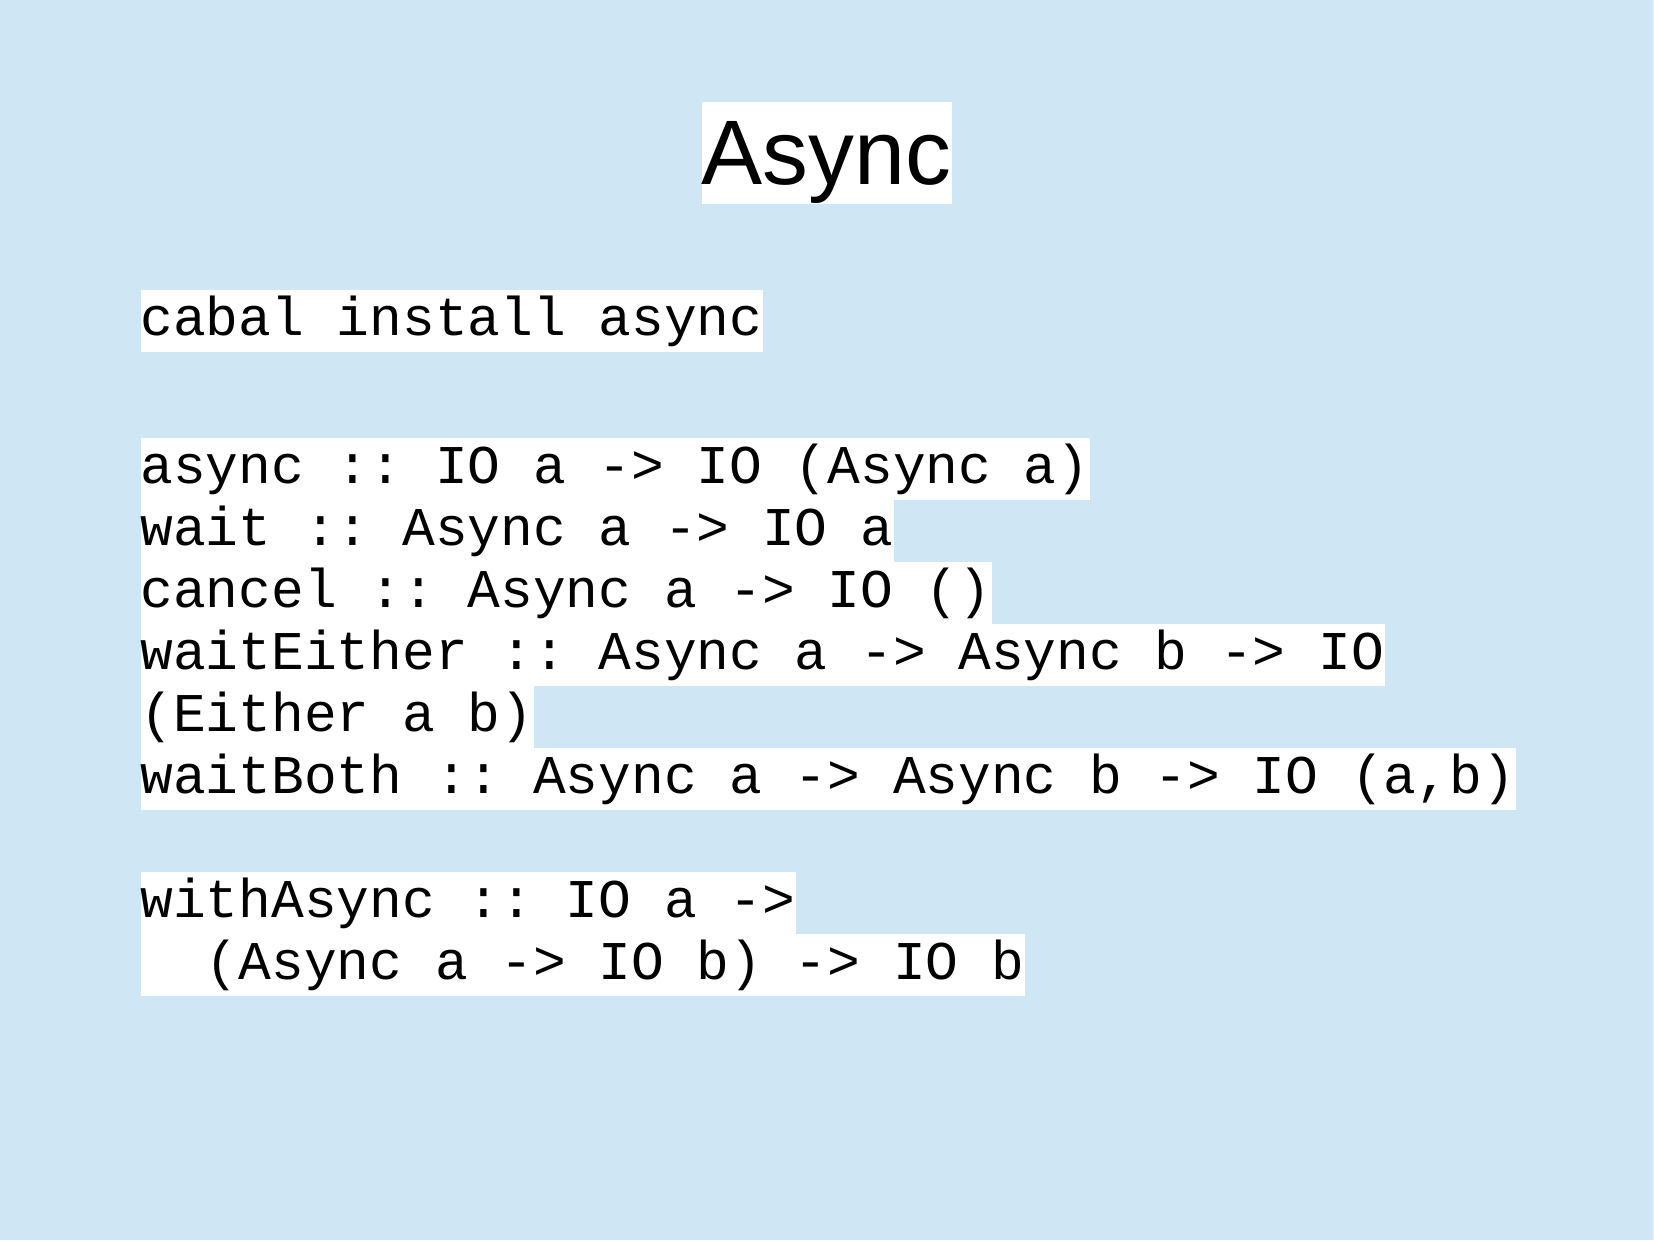

# Async
cabal install async
async :: IO a -> IO (Async a)
wait :: Async a -> IO a
cancel :: Async a -> IO ()
waitEither :: Async a -> Async b -> IO (Either a b)
waitBoth :: Async a -> Async b -> IO (a,b)
withAsync :: IO a ->
 (Async a -> IO b) -> IO b